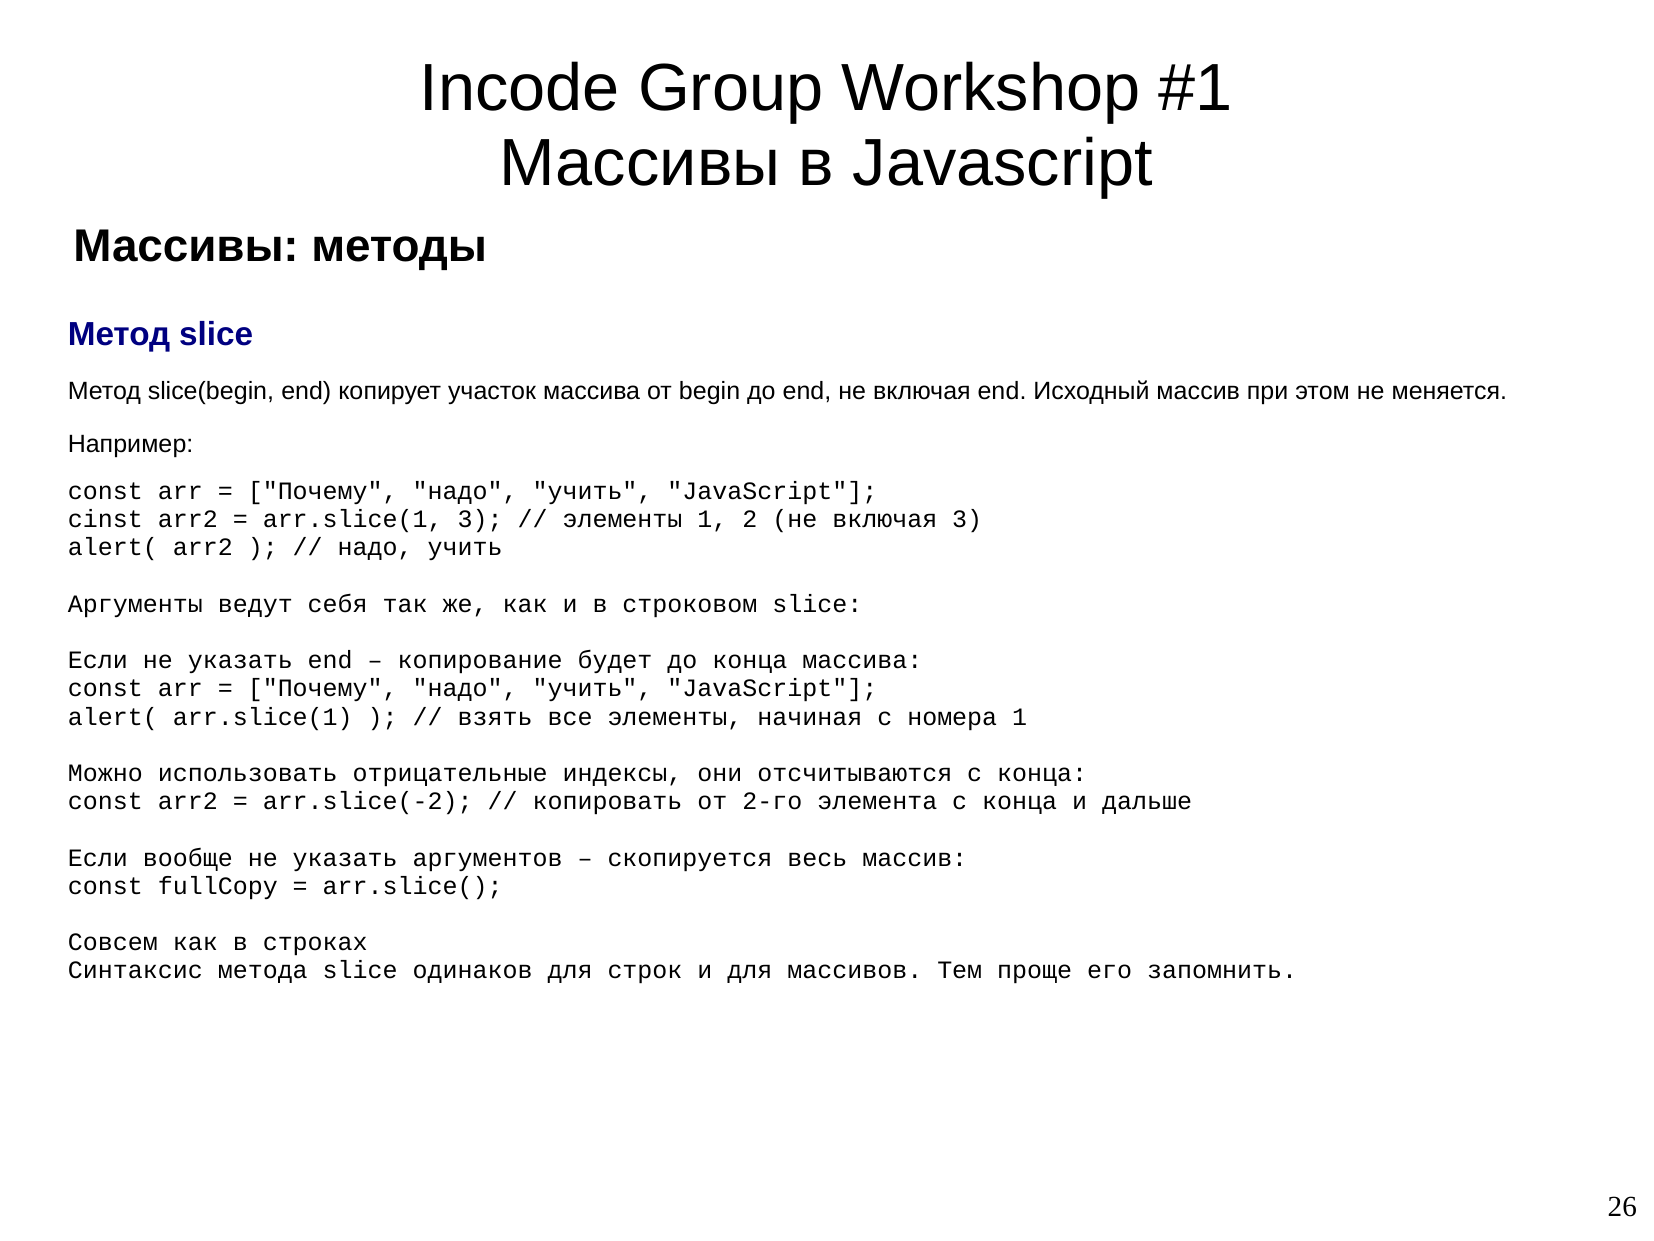

# Incode Group Workshop #1 Массивы в Javascript
Массивы: методы
Метод slice
Метод slice(begin, end) копирует участок массива от begin до end, не включая end. Исходный массив при этом не меняется.
Например:
const arr = ["Почему", "надо", "учить", "JavaScript"];
cinst arr2 = arr.slice(1, 3); // элементы 1, 2 (не включая 3)
alert( arr2 ); // надо, учить
Аргументы ведут себя так же, как и в строковом slice:
Если не указать end – копирование будет до конца массива:
const arr = ["Почему", "надо", "учить", "JavaScript"];
alert( arr.slice(1) ); // взять все элементы, начиная с номера 1
Можно использовать отрицательные индексы, они отсчитываются с конца:
const arr2 = arr.slice(-2); // копировать от 2-го элемента с конца и дальше
Если вообще не указать аргументов – скопируется весь массив:
const fullCopy = arr.slice();
Совсем как в строках
Синтаксис метода slice одинаков для строк и для массивов. Тем проще его запомнить.
26